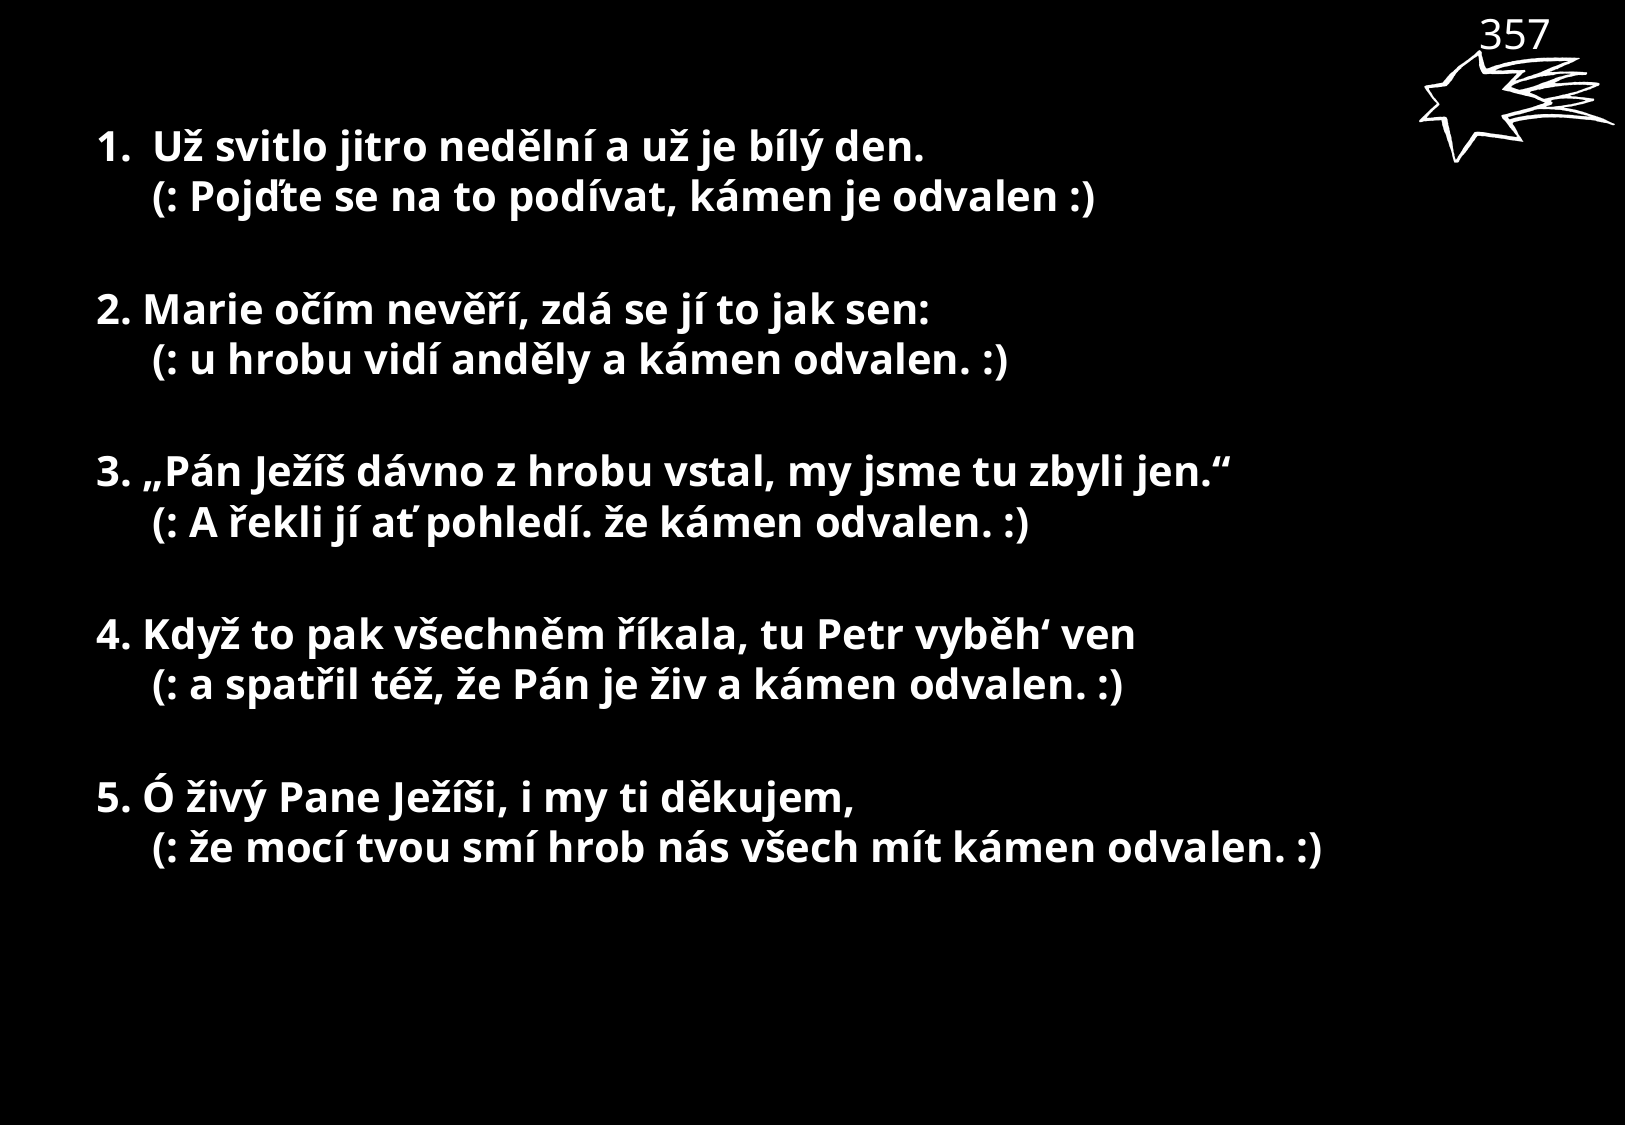

357
# 1.	Už svitlo jitro nedělní a už je bílý den. (: Pojďte se na to podívat, kámen je odvalen :)
2. Marie očím nevěří, zdá se jí to jak sen:
(: u hrobu vidí anděly a kámen odvalen. :)
3. „Pán Ježíš dávno z hrobu vstal, my jsme tu zbyli jen.“
(: A řekli jí ať pohledí. že kámen odvalen. :)
4. Když to pak všechněm říkala, tu Petr vyběh‘ ven
(: a spatřil též, že Pán je živ a kámen odvalen. :)
5. Ó živý Pane Ježíši, i my ti děkujem,
(: že mocí tvou smí hrob nás všech mít kámen odvalen. :)